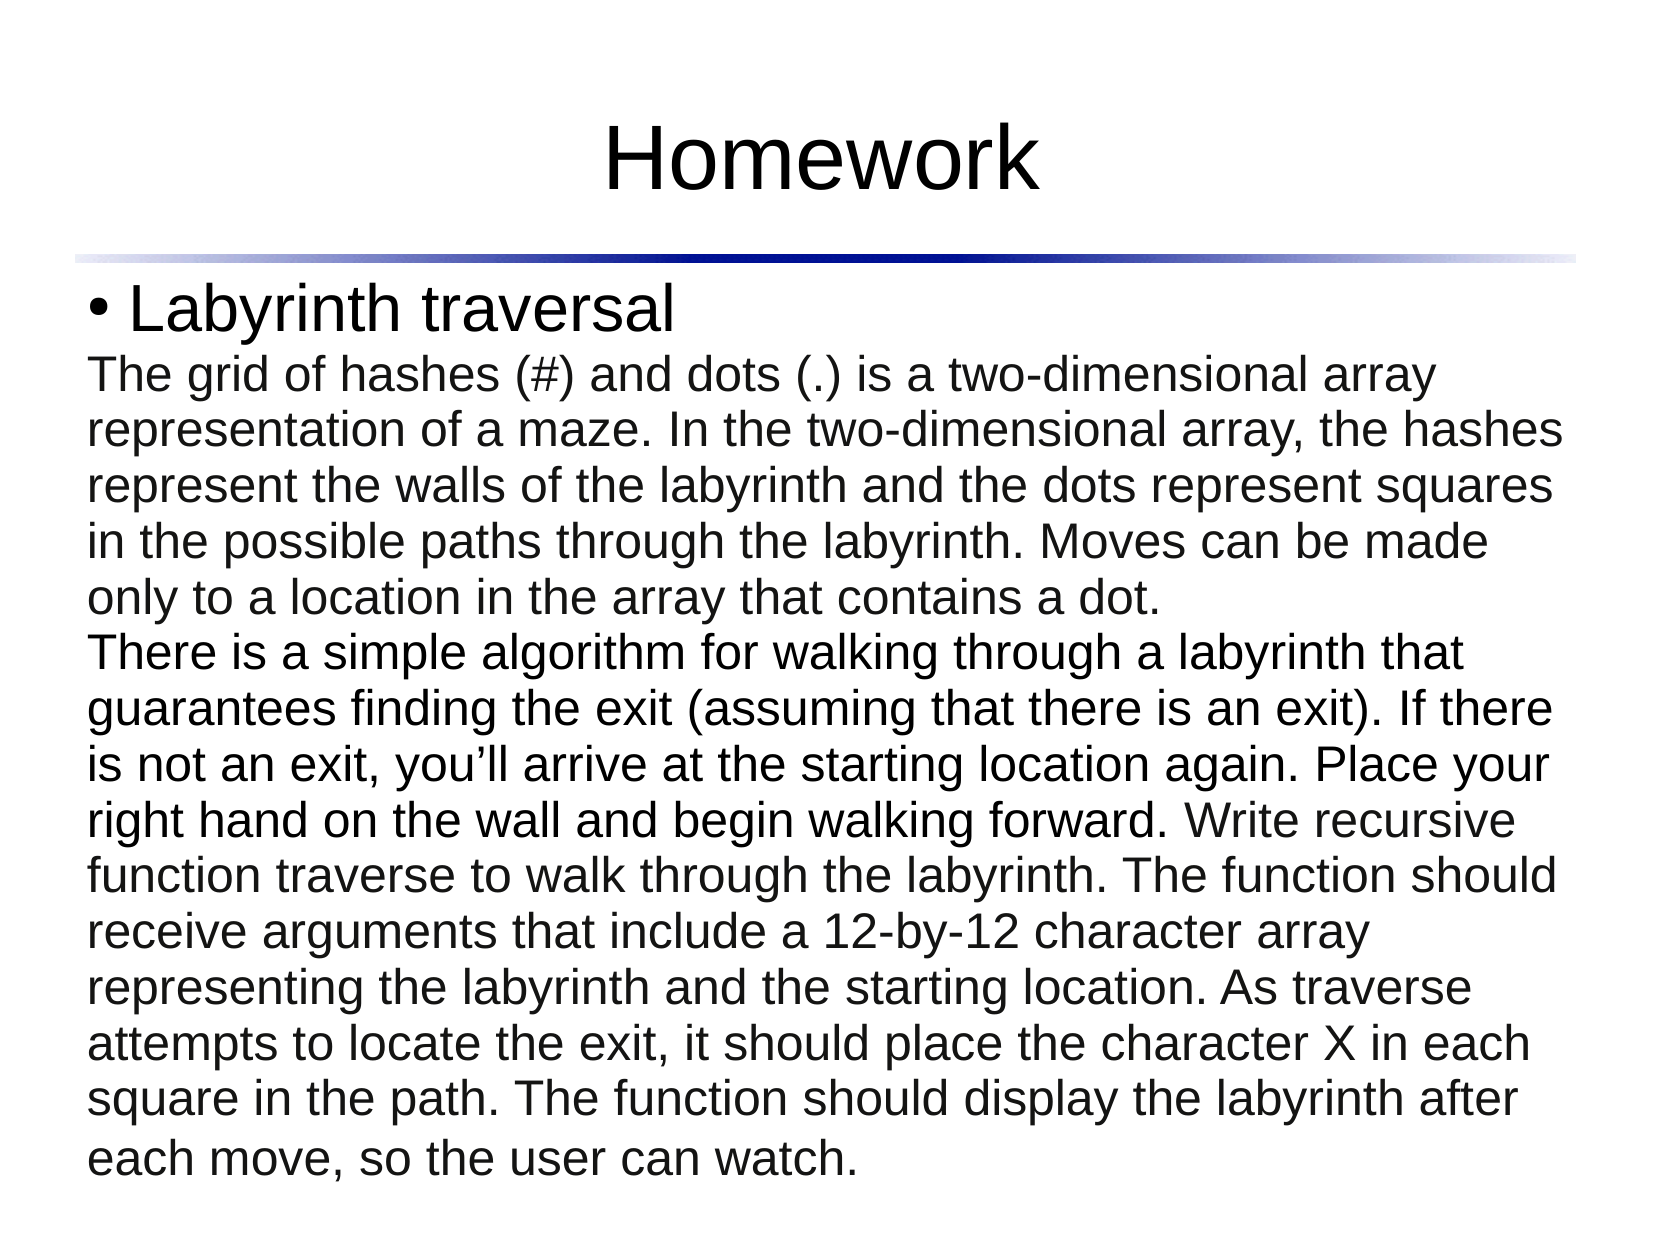

# Homework
 Labyrinth traversal
The grid of hashes (#) and dots (.) is a two-dimensional array representation of a maze. In the two-dimensional array, the hashes represent the walls of the labyrinth and the dots represent squares in the possible paths through the labyrinth. Moves can be made only to a location in the array that contains a dot.
There is a simple algorithm for walking through a labyrinth that guarantees finding the exit (assuming that there is an exit). If there is not an exit, you’ll arrive at the starting location again. Place your right hand on the wall and begin walking forward. Write recursive function traverse to walk through the labyrinth. The function should receive arguments that include a 12-by-12 character array representing the labyrinth and the starting location. As traverse attempts to locate the exit, it should place the character X in each square in the path. The function should display the labyrinth after each move, so the user can watch.